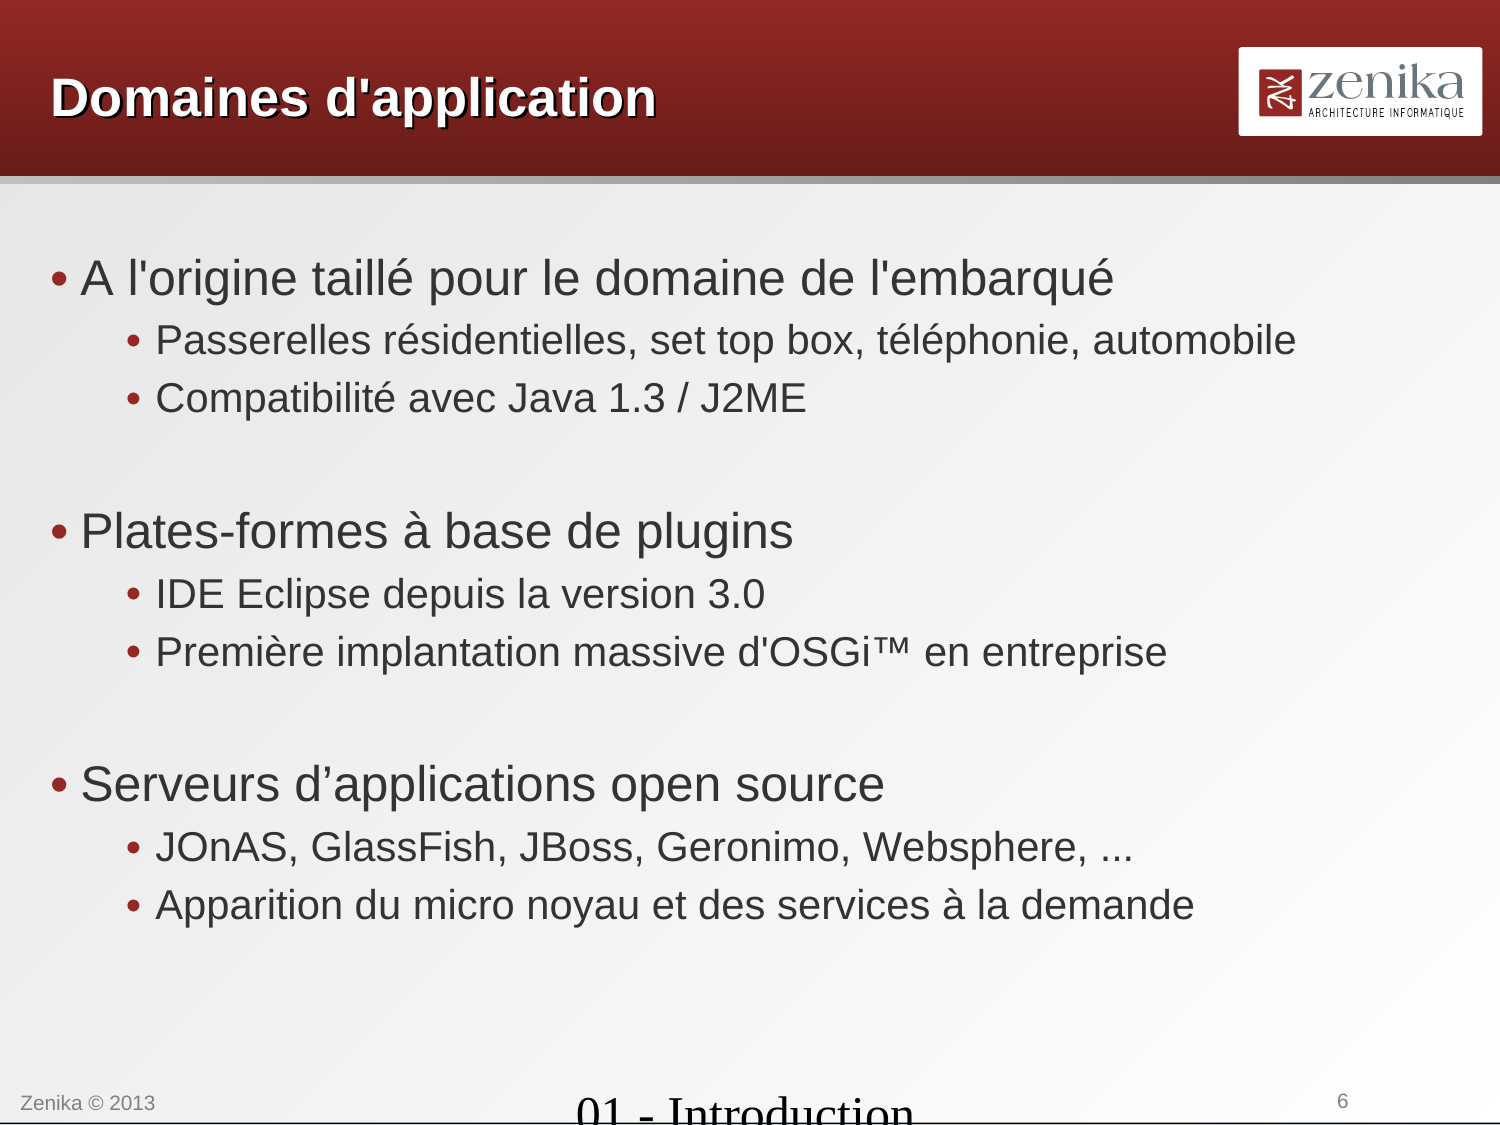

# Domaines d'application
A l'origine taillé pour le domaine de l'embarqué
Passerelles résidentielles, set top box, téléphonie, automobile
Compatibilité avec Java 1.3 / J2ME
Plates-formes à base de plugins
IDE Eclipse depuis la version 3.0
Première implantation massive d'OSGi™ en entreprise
Serveurs d’applications open source
JOnAS, GlassFish, JBoss, Geronimo, Websphere, ...
Apparition du micro noyau et des services à la demande